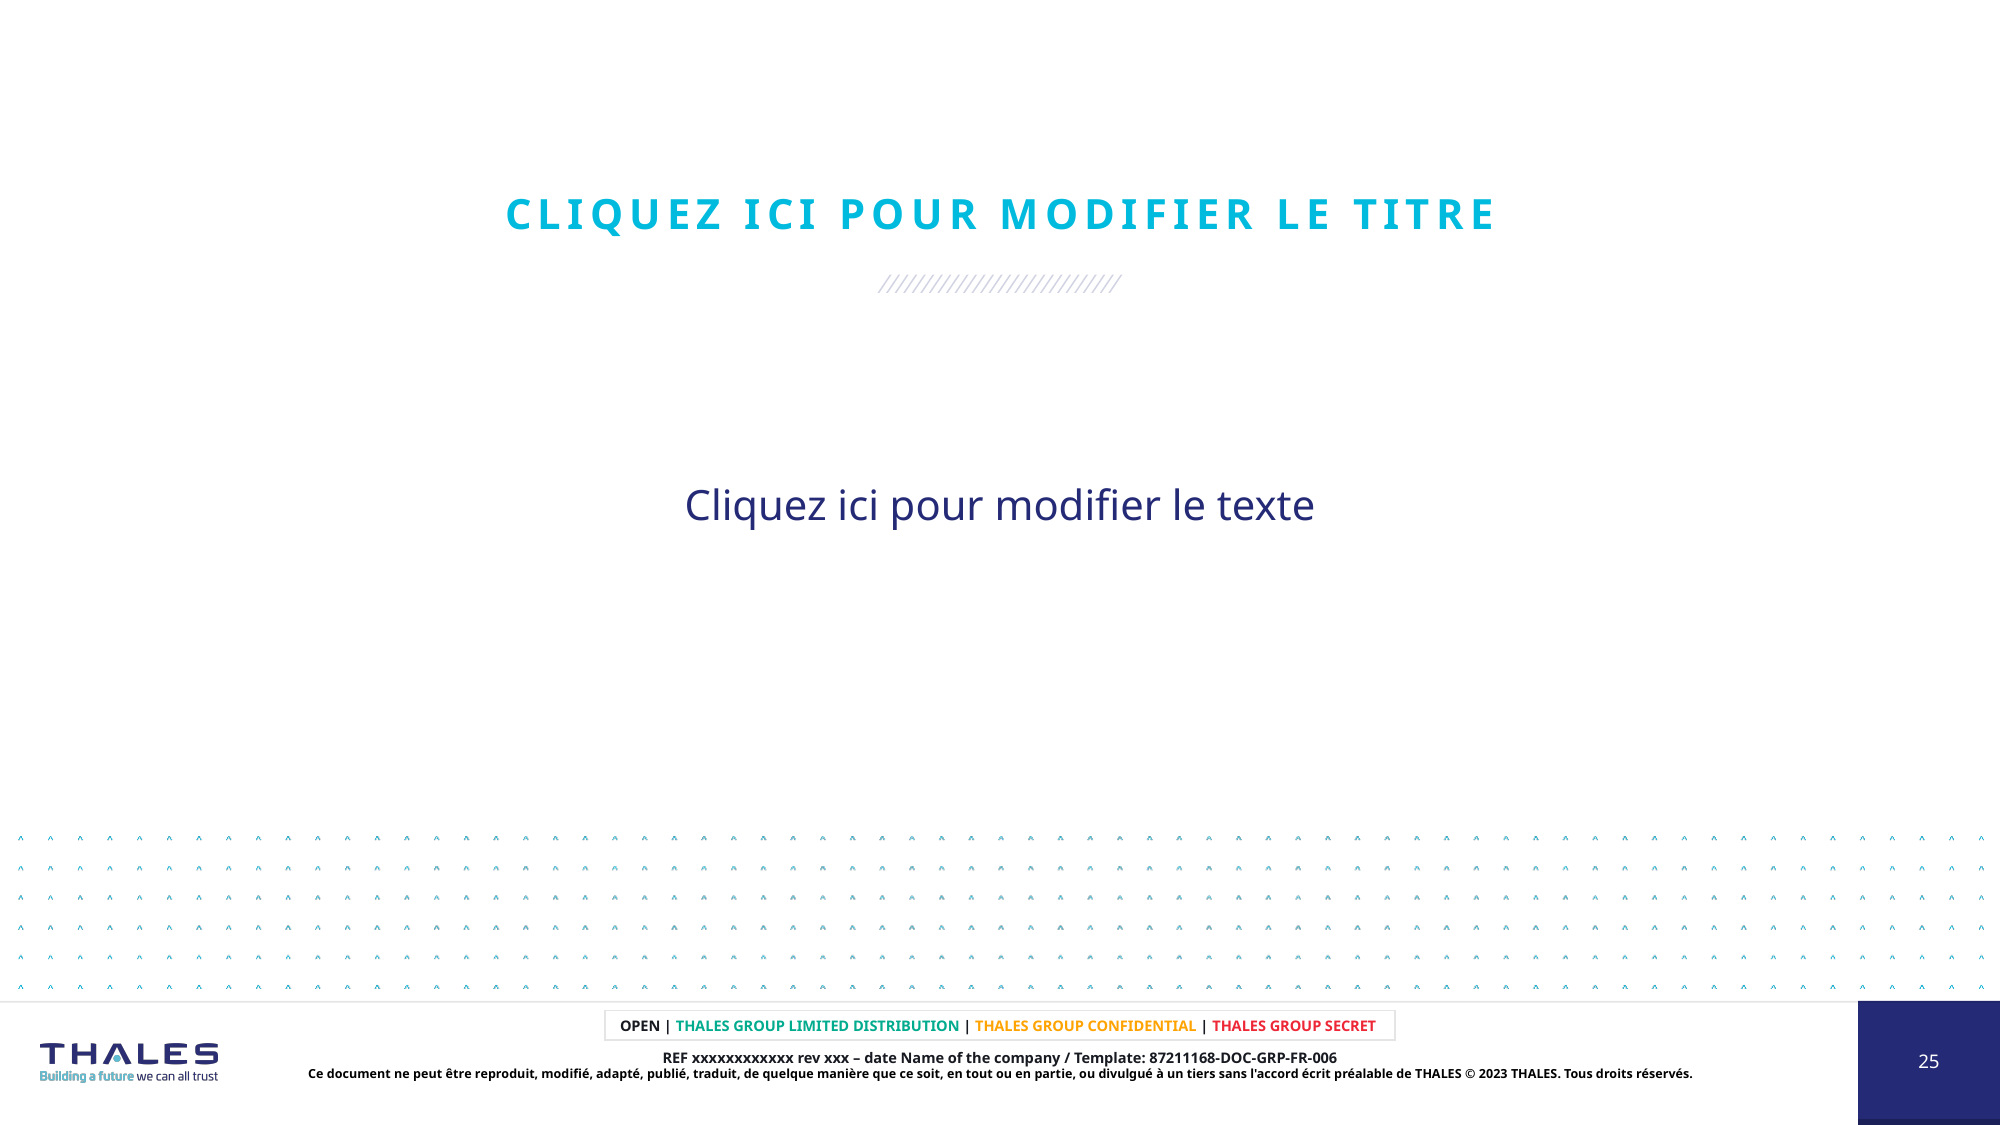

# Cliquez ICI pour modifier le titre
Cliquez ici pour modifier le texte